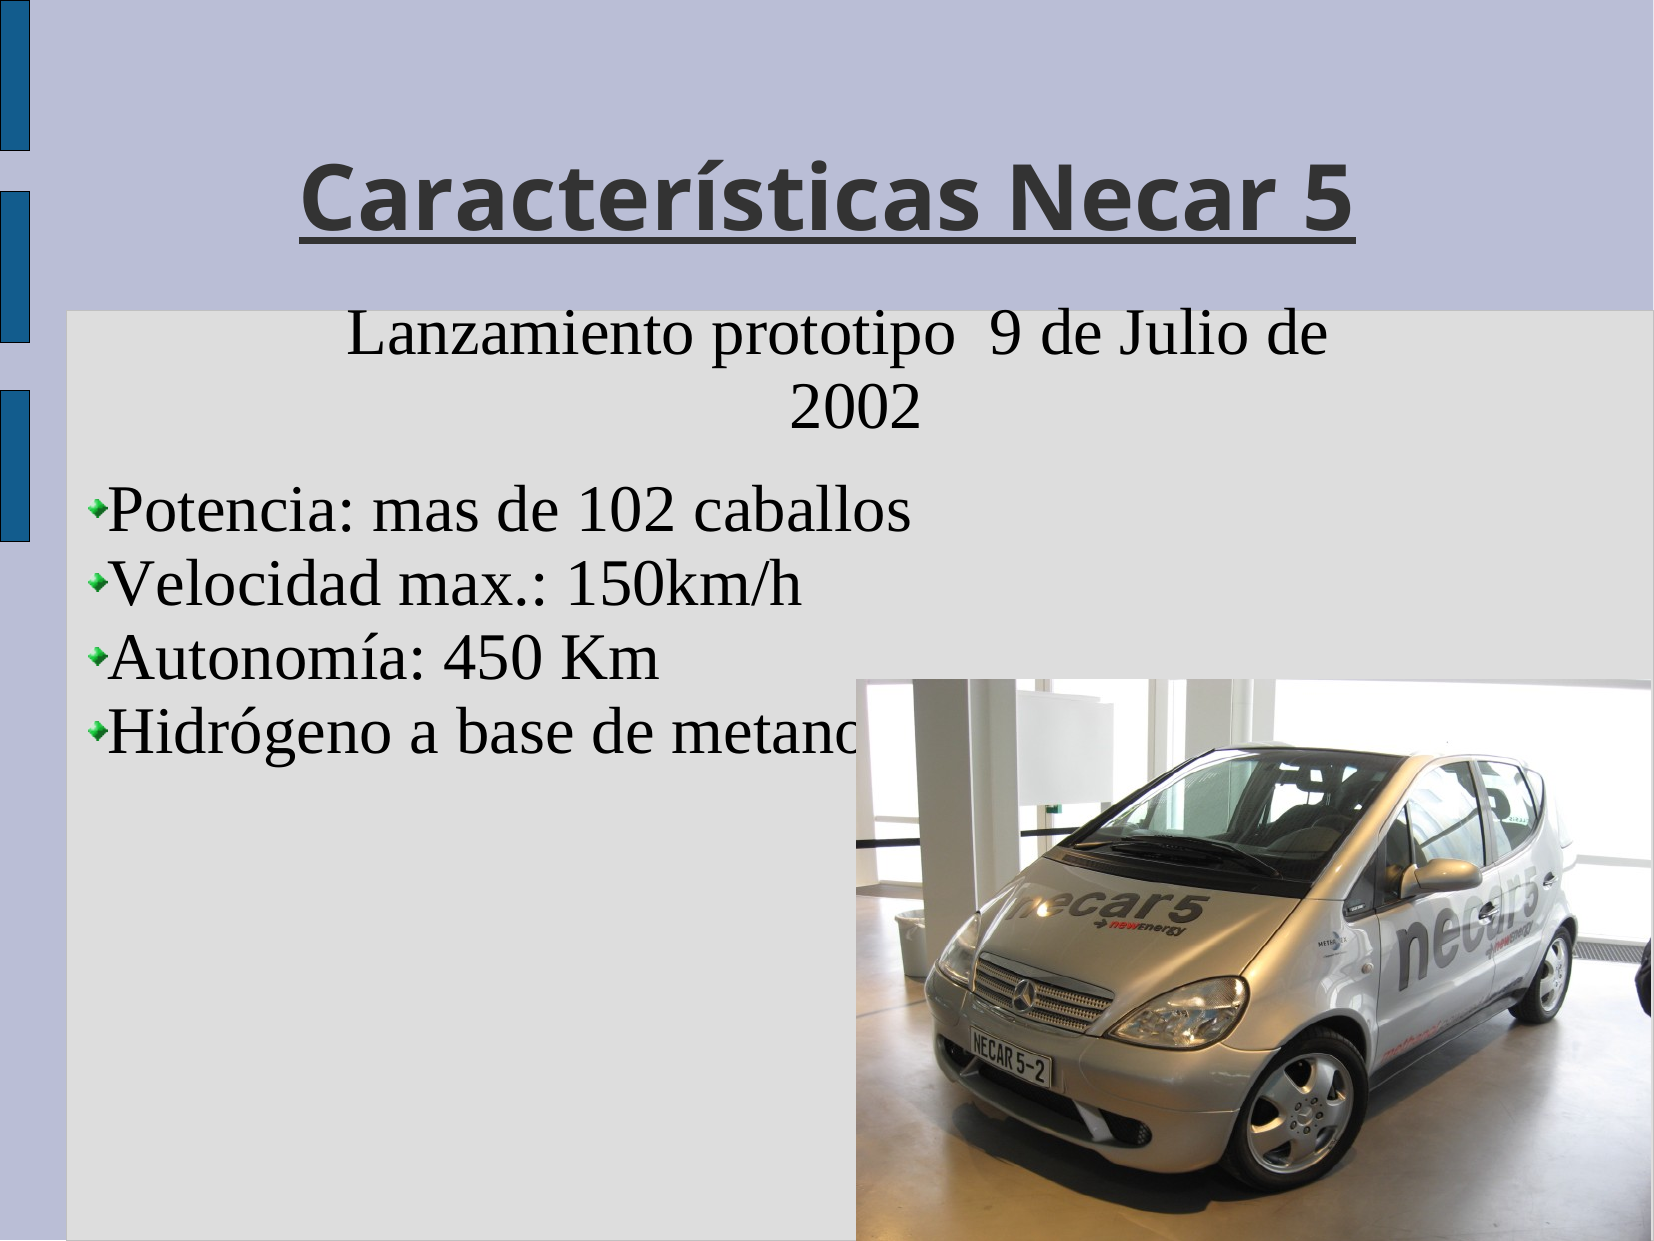

# Características Necar 5
Lanzamiento prototipo 9 de Julio de 2002
Potencia: mas de 102 caballos
Velocidad max.: 150km/h
Autonomía: 450 Km
Hidrógeno a base de metanol